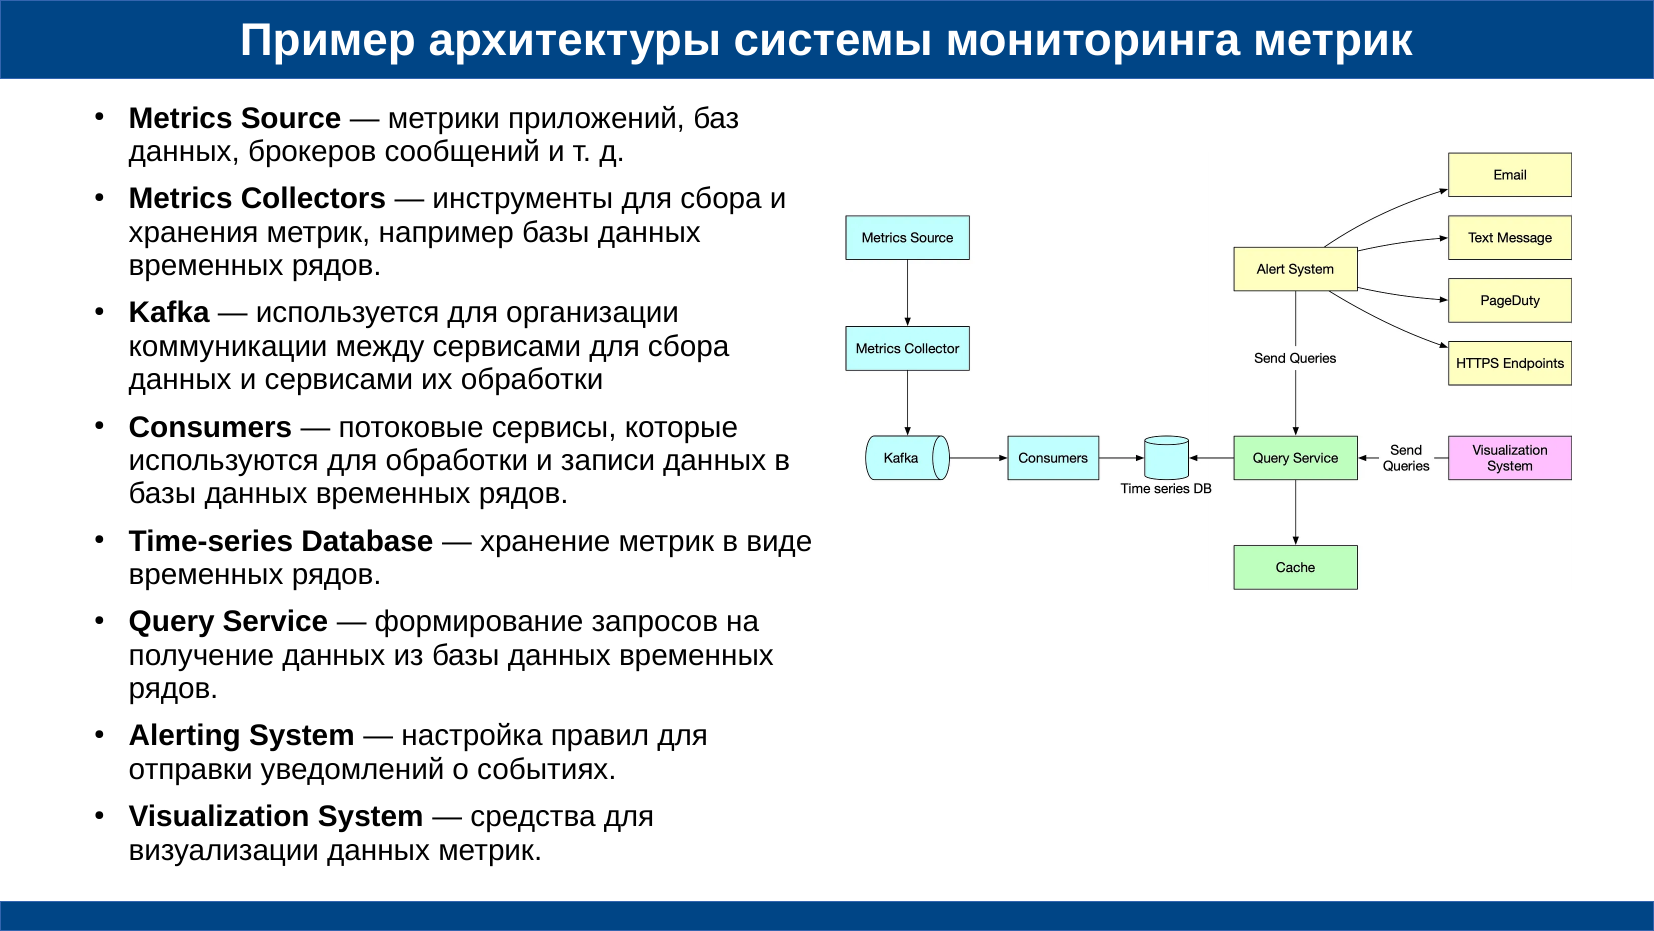

# Пример архитектуры системы мониторинга метрик
Metrics Source — метрики приложений, баз данных, брокеров сообщений и т. д.
Metrics Collectors — инструменты для сбора и хранения метрик, например базы данных временных рядов.
Kafka — используется для организации коммуникации между сервисами для сбора данных и сервисами их обработки
Consumers — потоковые сервисы, которые используются для обработки и записи данных в базы данных временных рядов.
Time-series Database — хранение метрик в виде временных рядов.
Query Service — формирование запросов на получение данных из базы данных временных рядов.
Alerting System — настройка правил для отправки уведомлений о событиях.
Visualization System — средства для визуализации данных метрик.